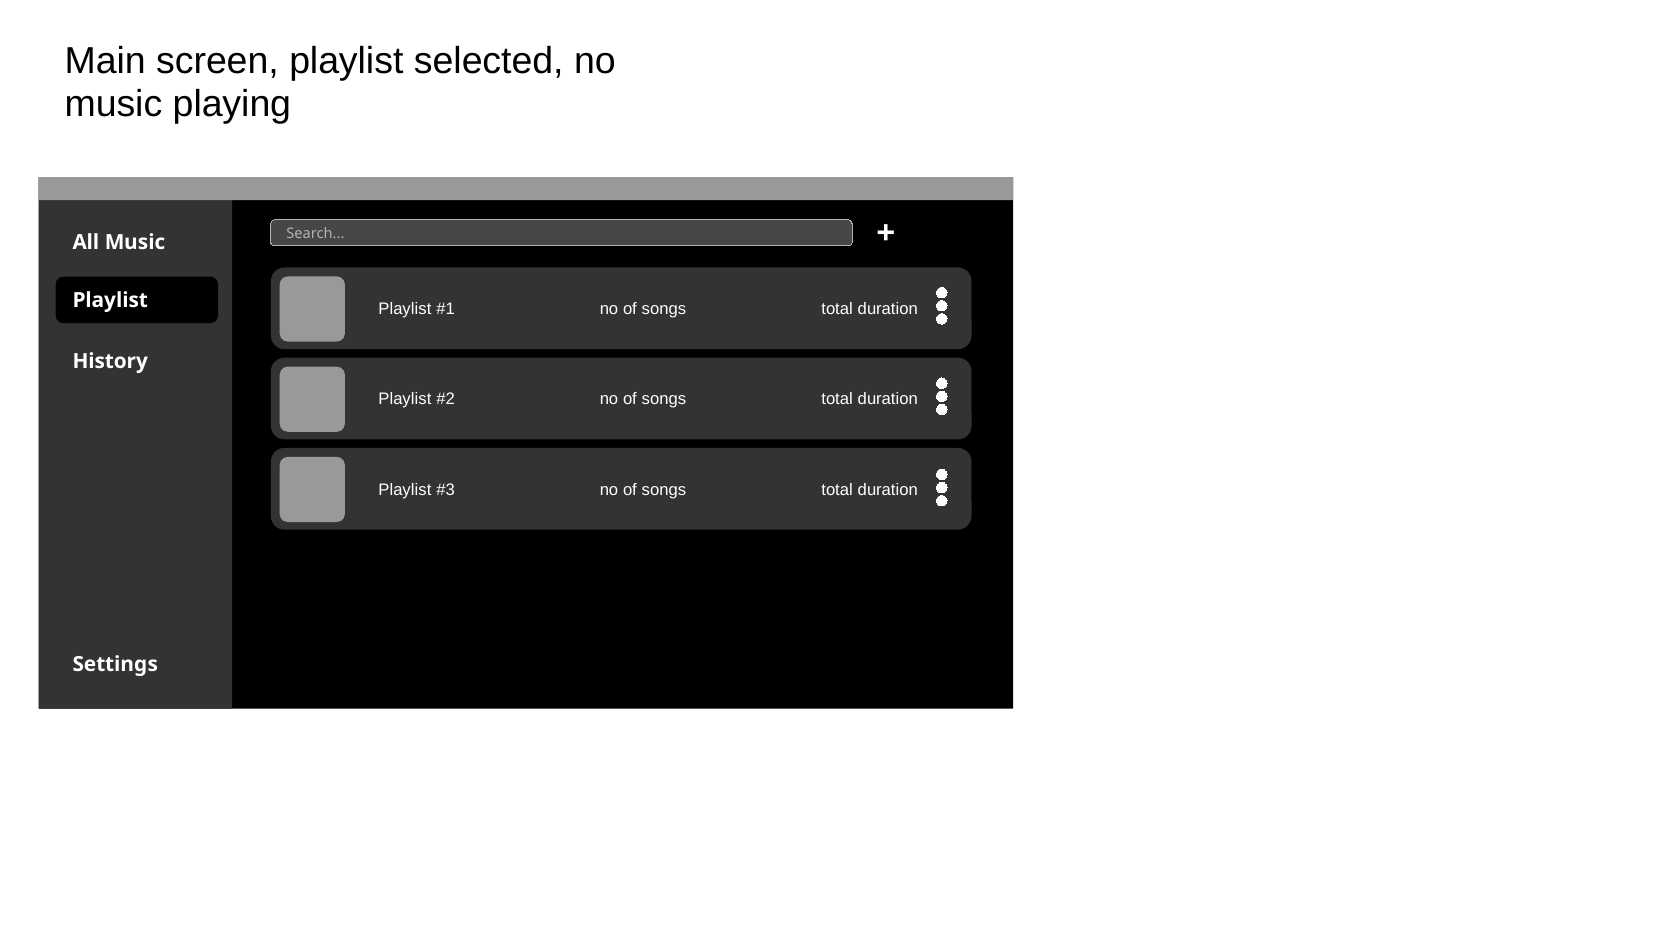

Main screen, playlist selected, no music playing
+
All Music
Search...
Playlist
Playlist #1		no of songs		total duration
History
Playlist #2		no of songs		total duration
Playlist #3		no of songs		total duration
Settings